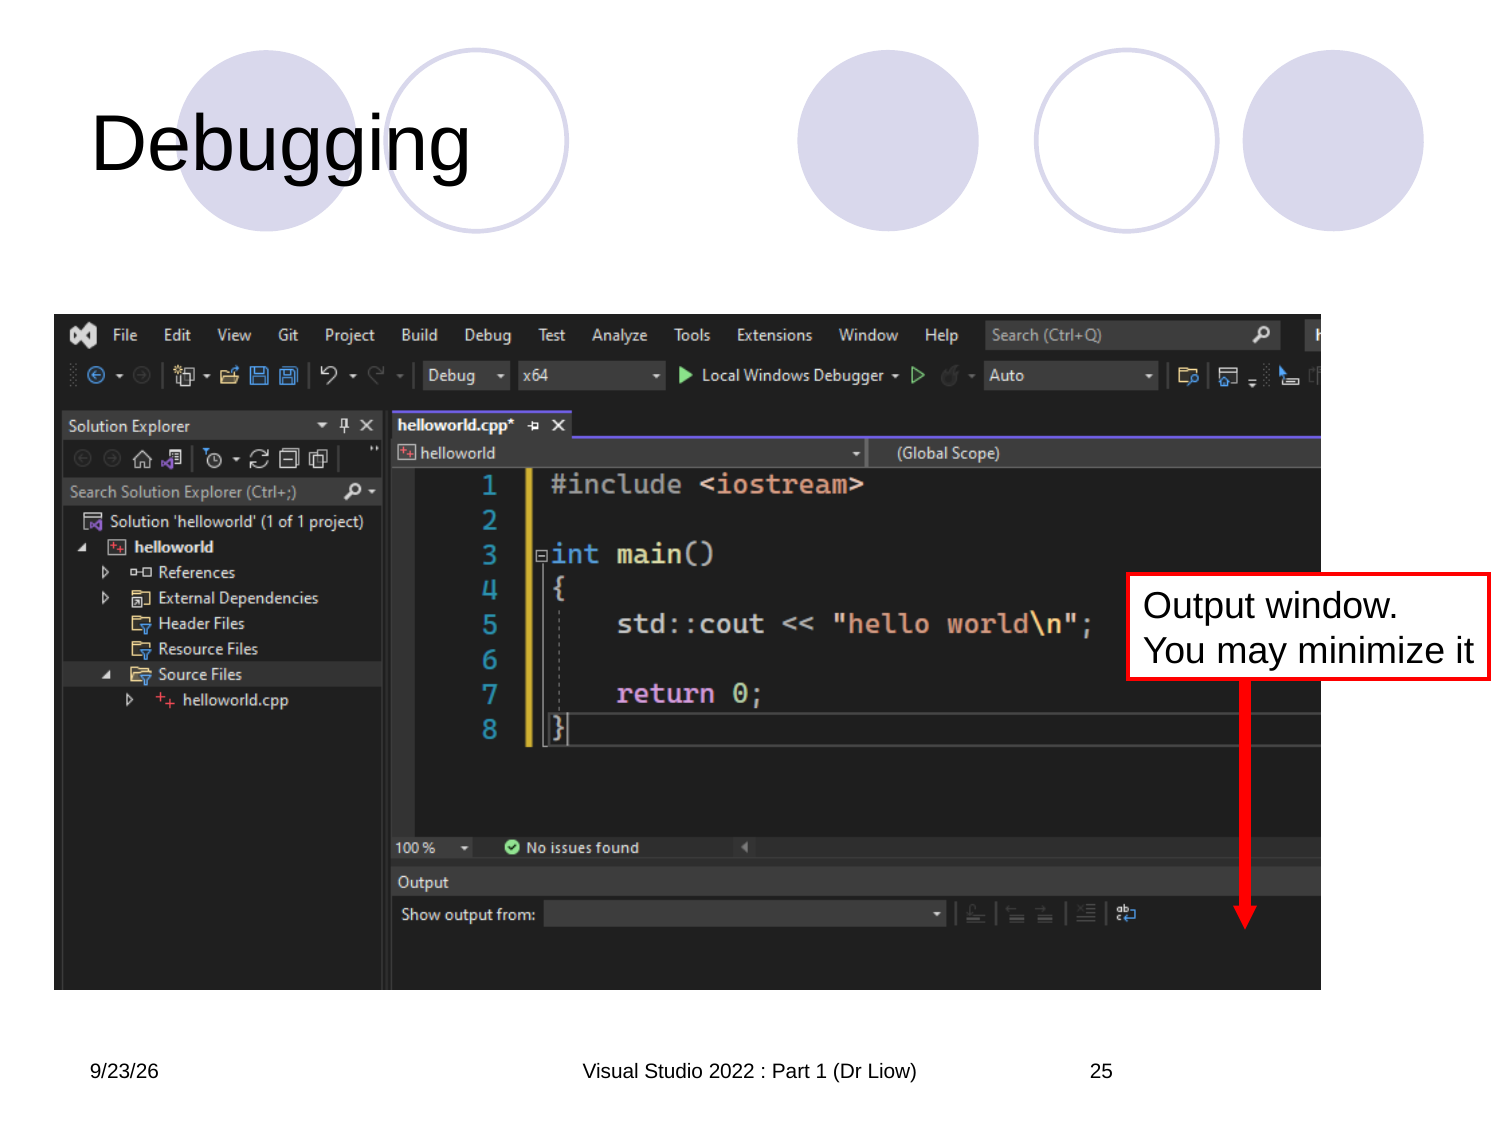

# Debugging
Output window.
You may minimize it
Visual Studio 2022 : Part 1 (Dr Liow)